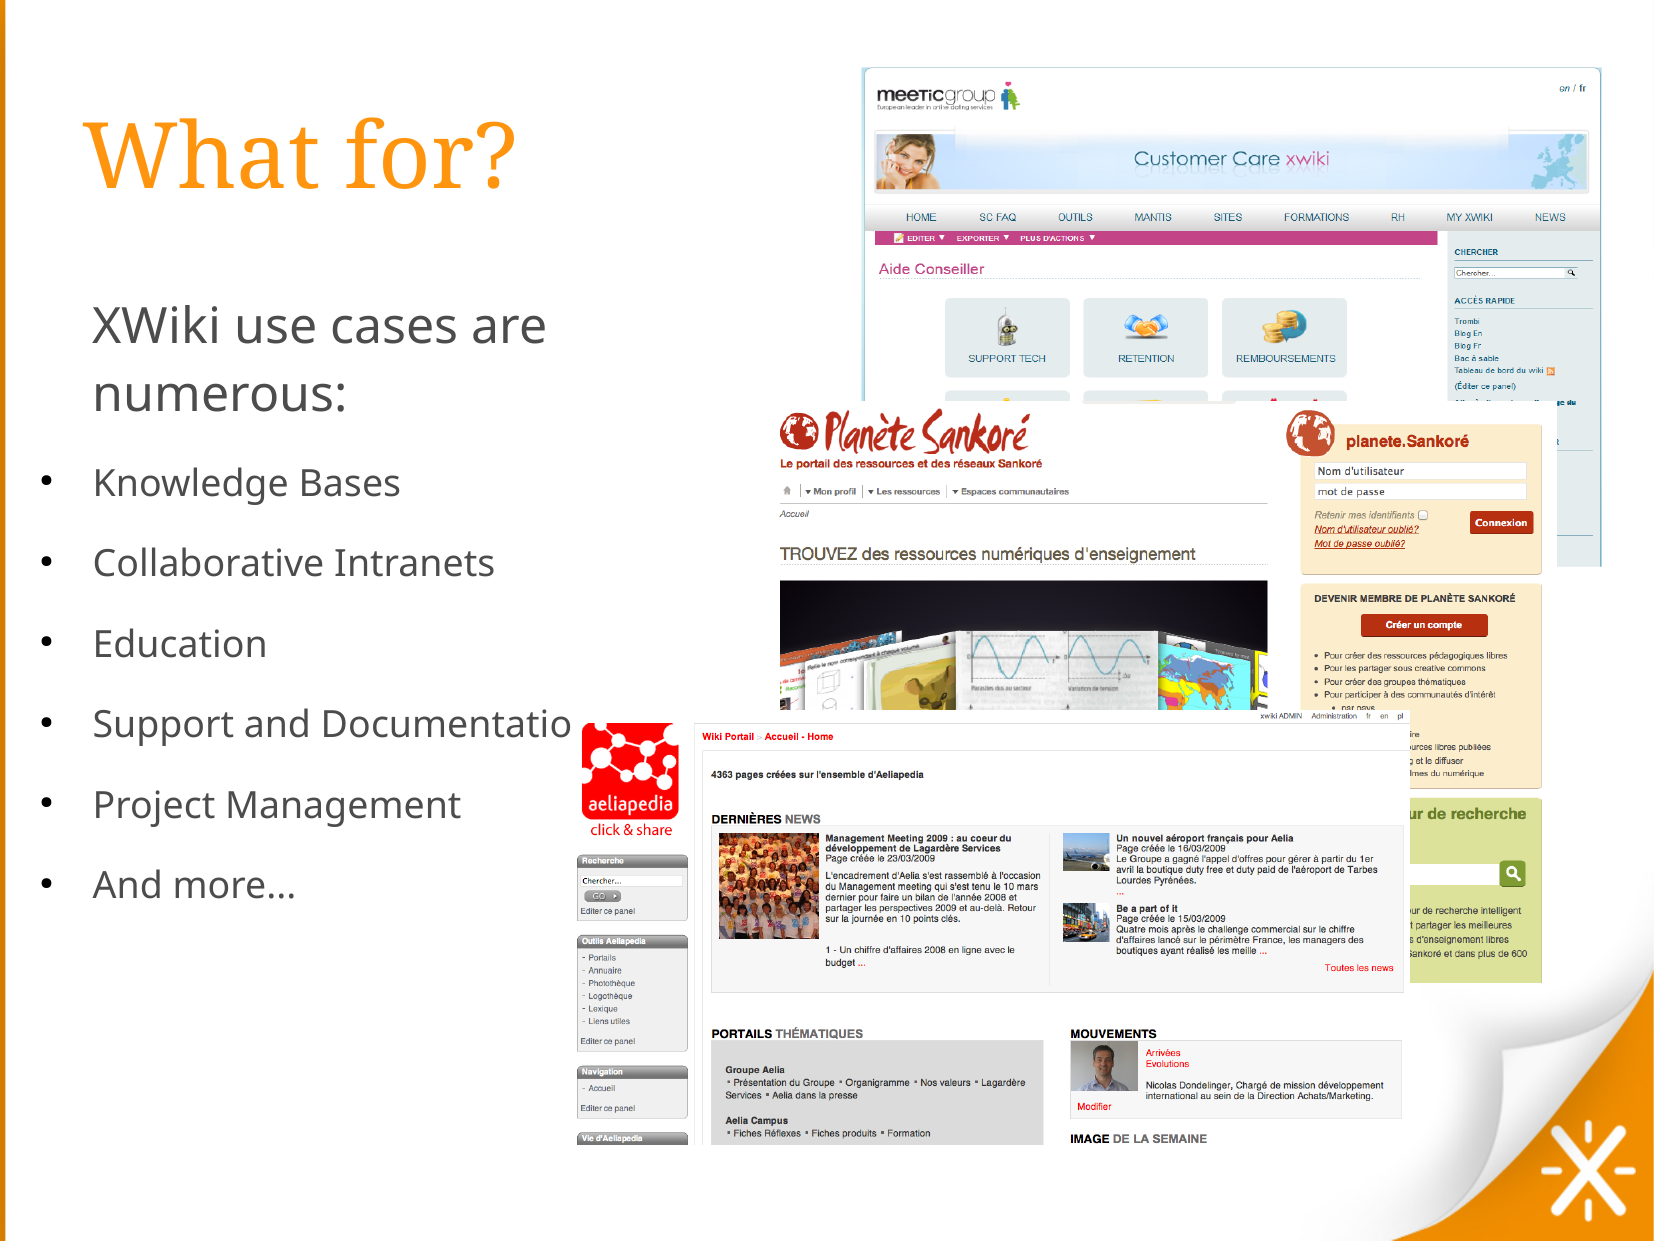

# What for?
XWiki use cases are numerous:
Knowledge Bases
Collaborative Intranets
Education
Support and Documentation
Project Management
And more...